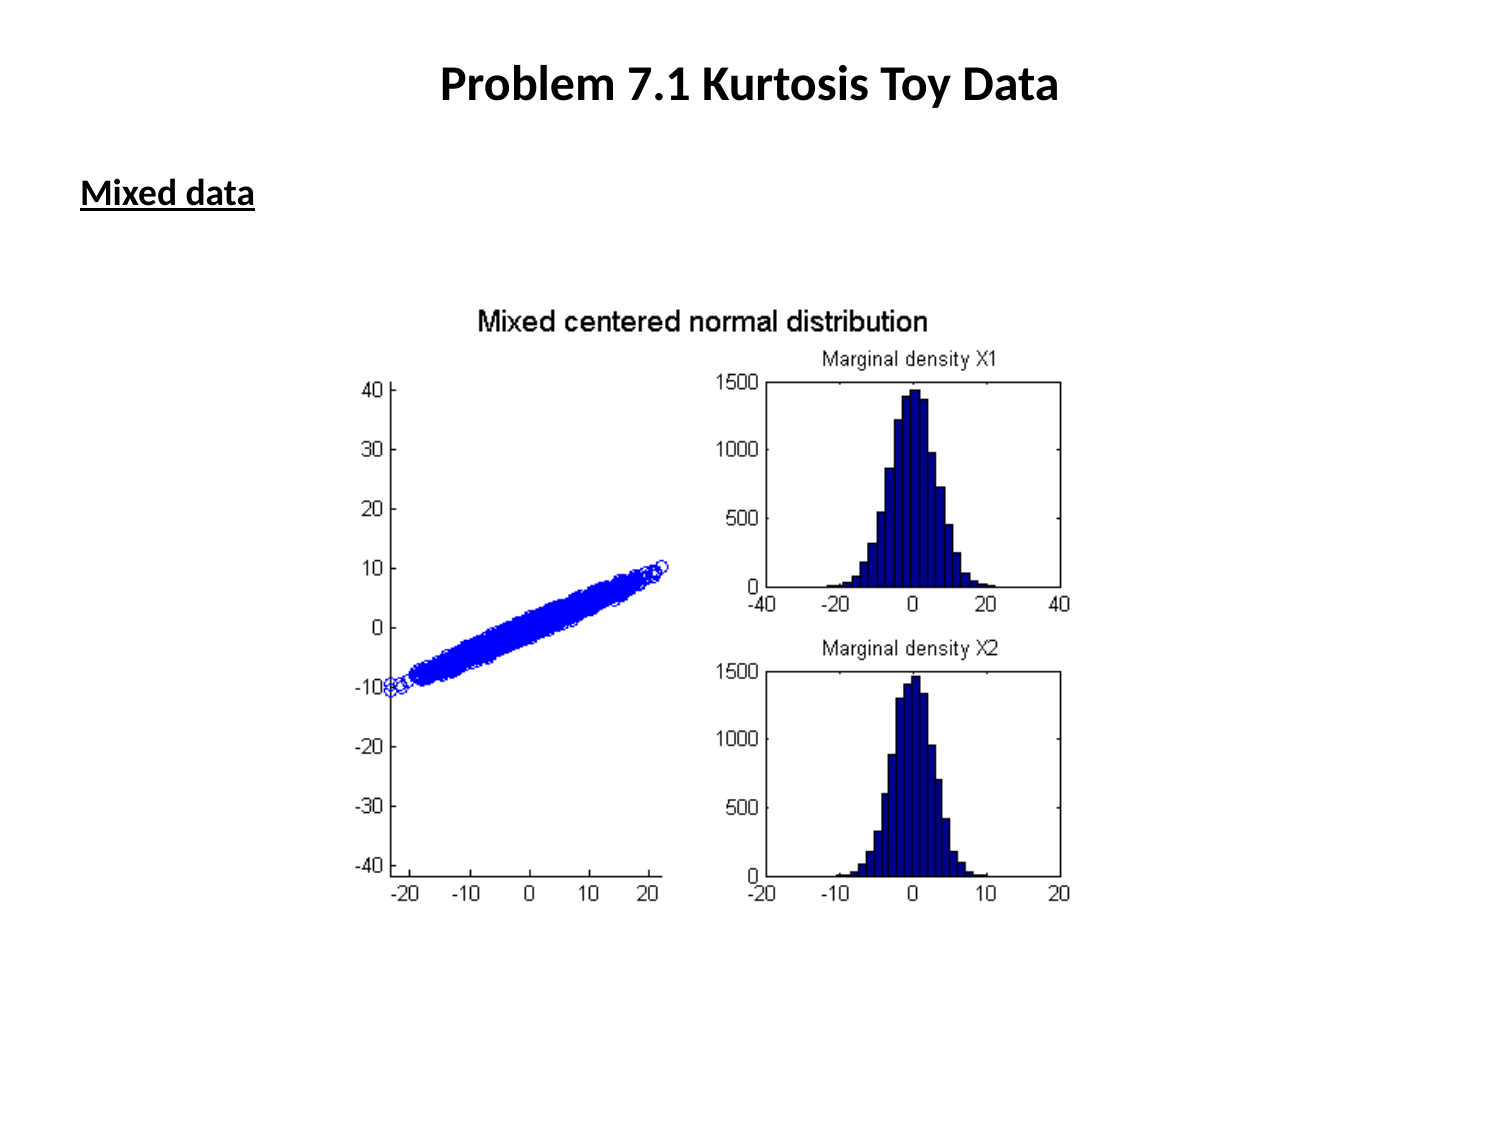

Problem 7.1 Kurtosis Toy Data
Mixed data